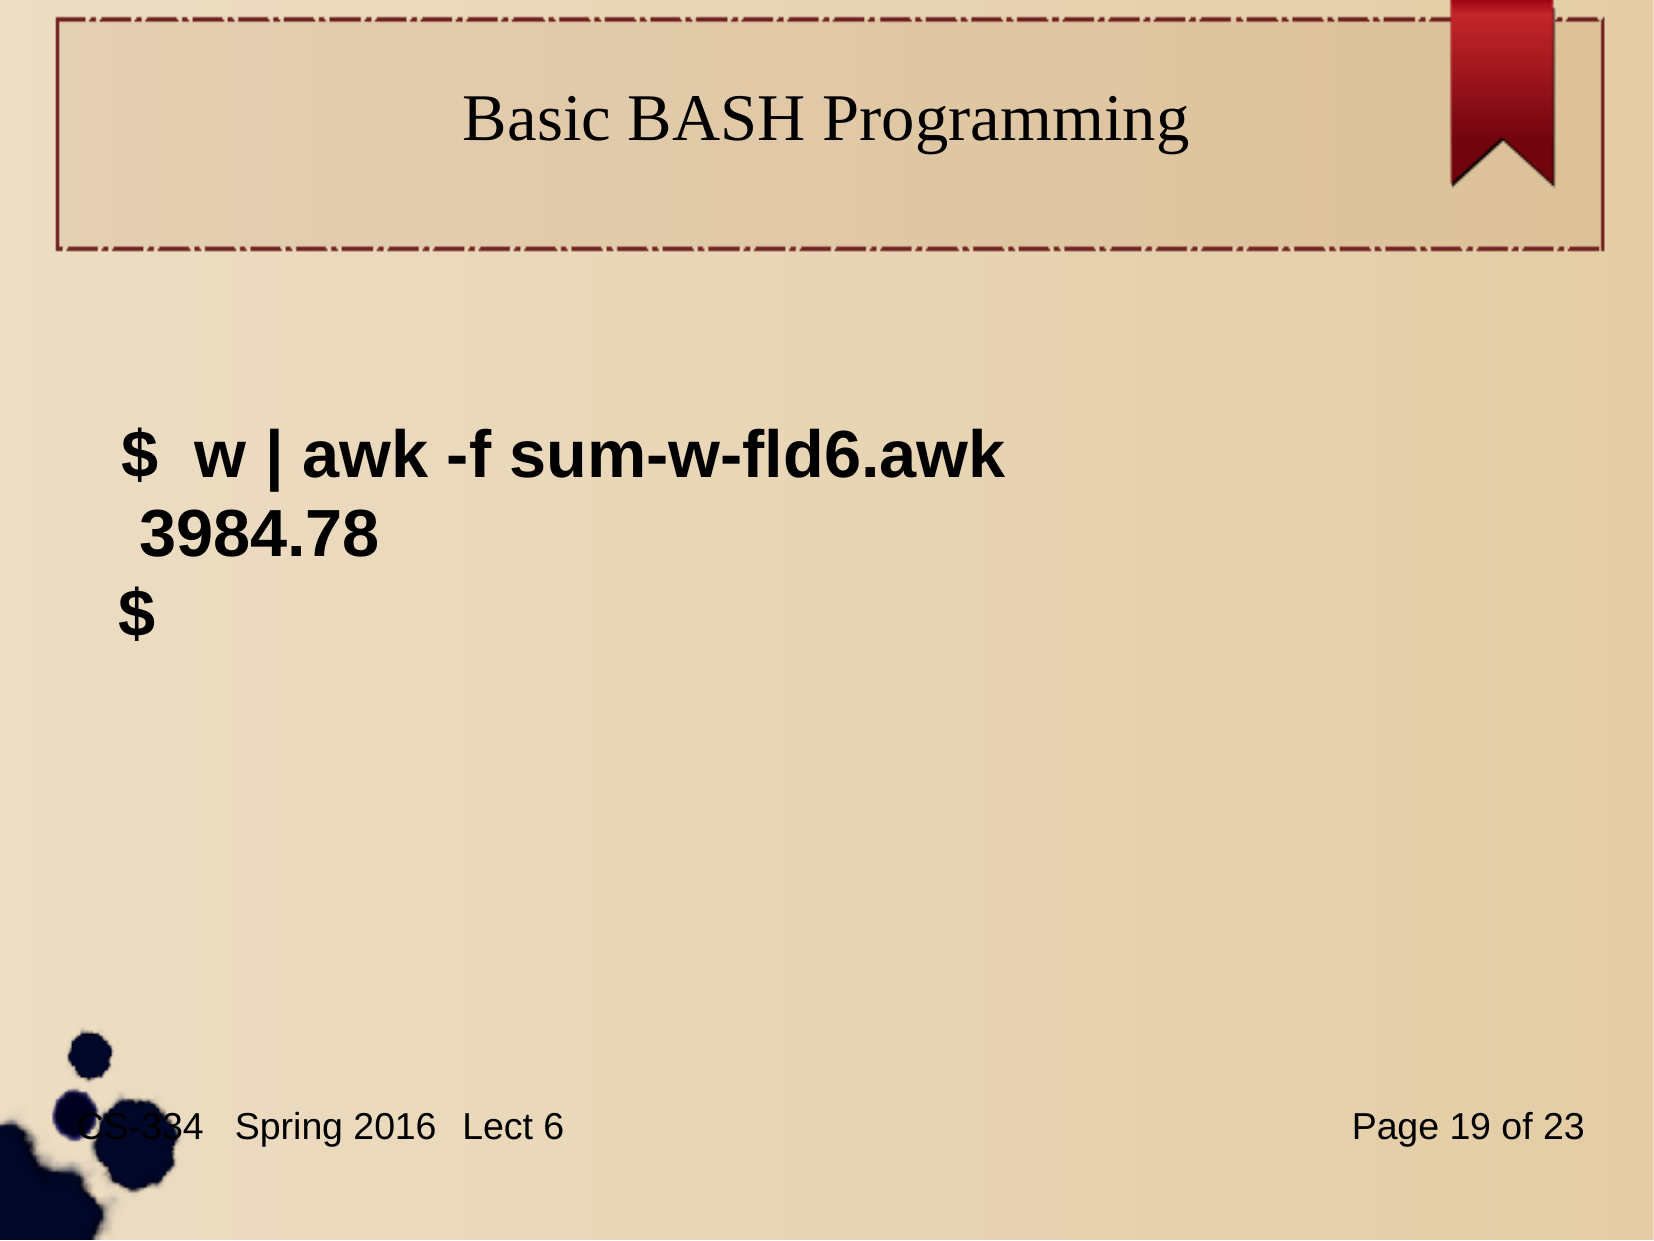

Basic BASH Programming
 $ w | awk -f sum-w-fld6.awk
 3984.78
 $
CS-334 Spring 2016	 Lect 6											Page of 23